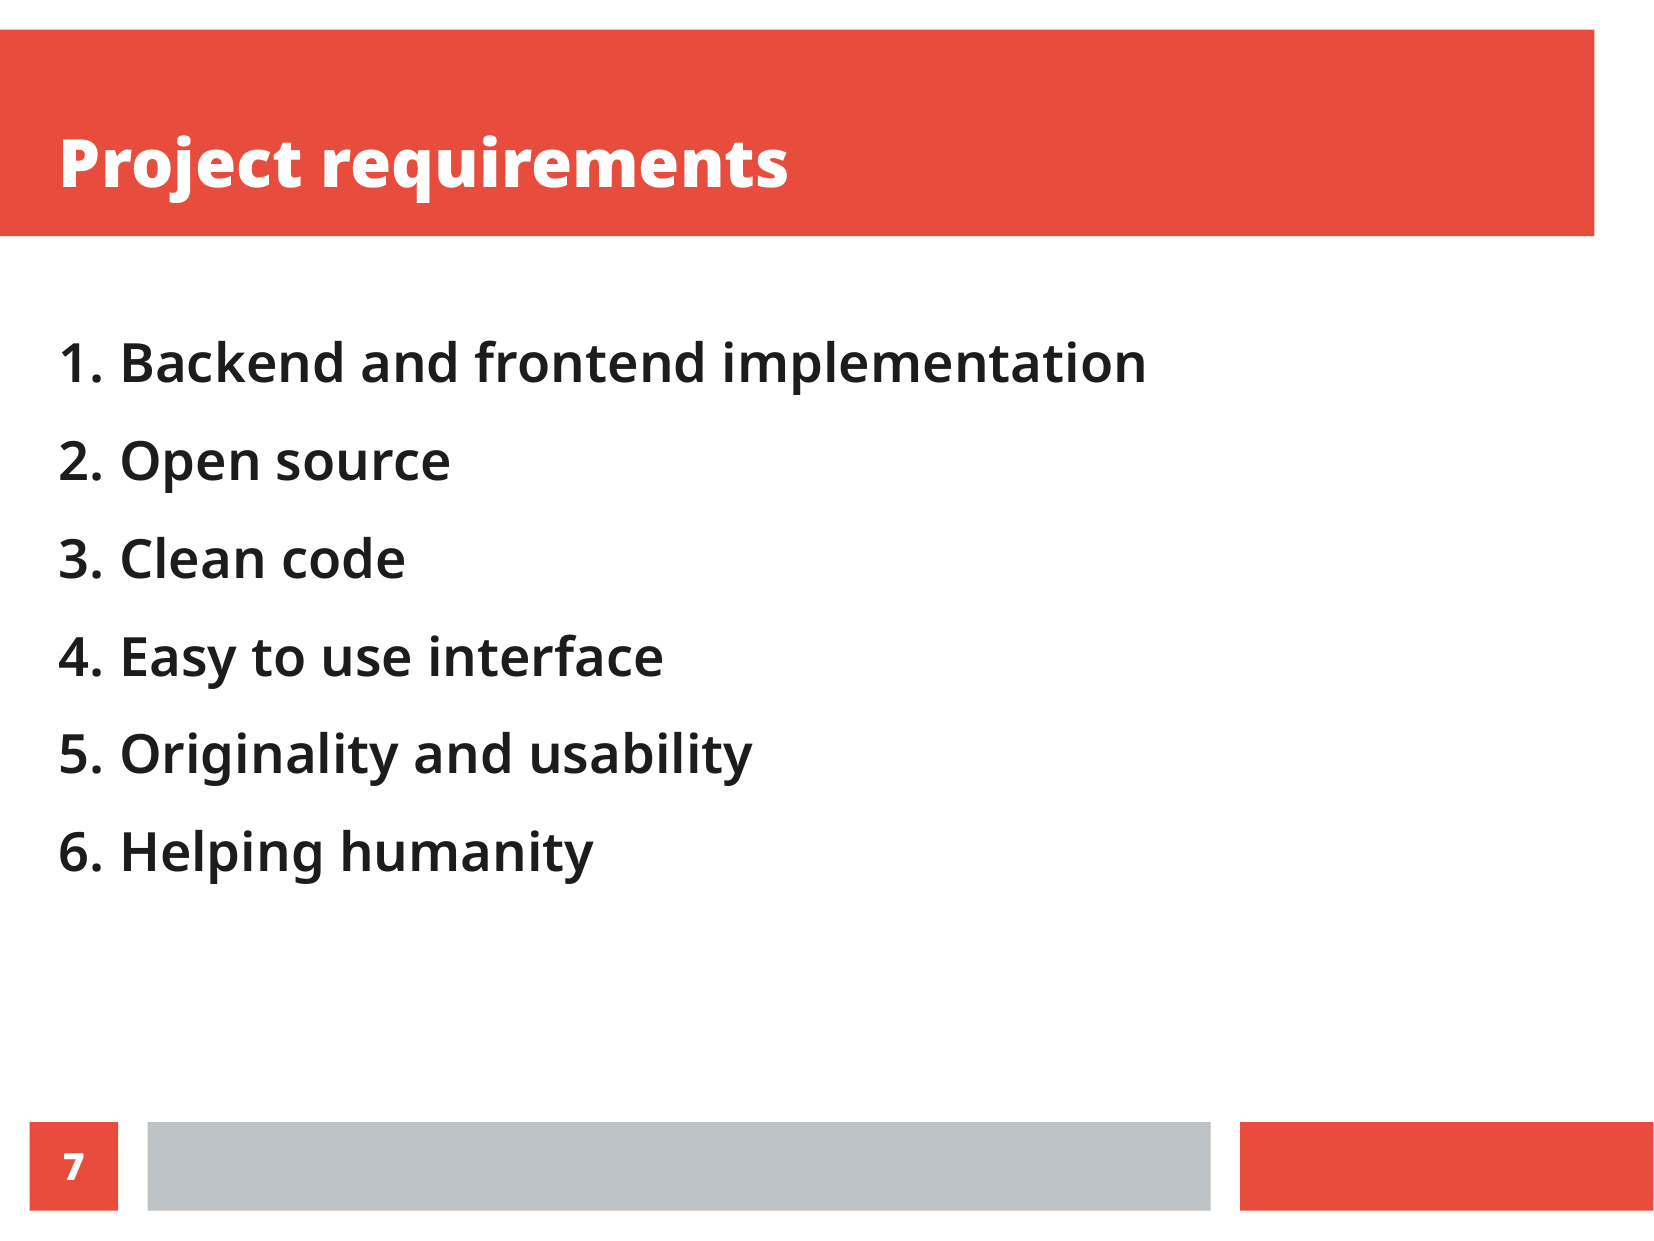

# Project requirements
1. Backend and frontend implementation
2. Open source
3. Clean code
4. Easy to use interface
5. Originality and usability
6. Helping humanity
7